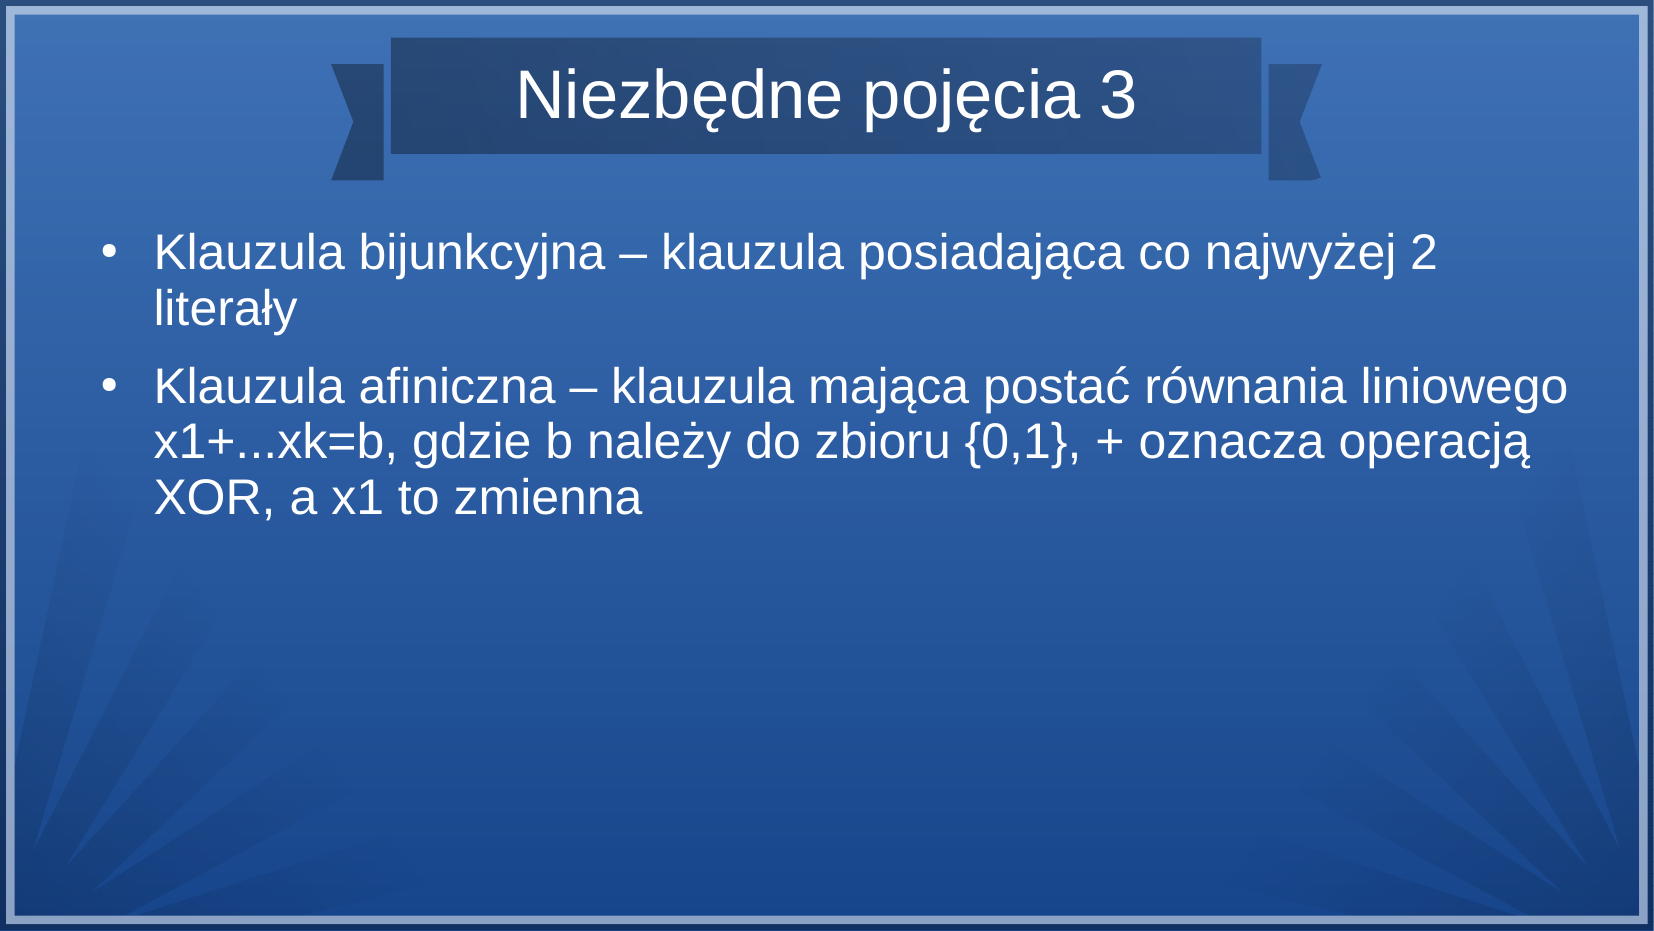

# Niezbędne pojęcia 3
Klauzula bijunkcyjna – klauzula posiadająca co najwyżej 2 literały
Klauzula afiniczna – klauzula mająca postać równania liniowego x1+...xk=b, gdzie b należy do zbioru {0,1}, + oznacza operacją XOR, a x1 to zmienna